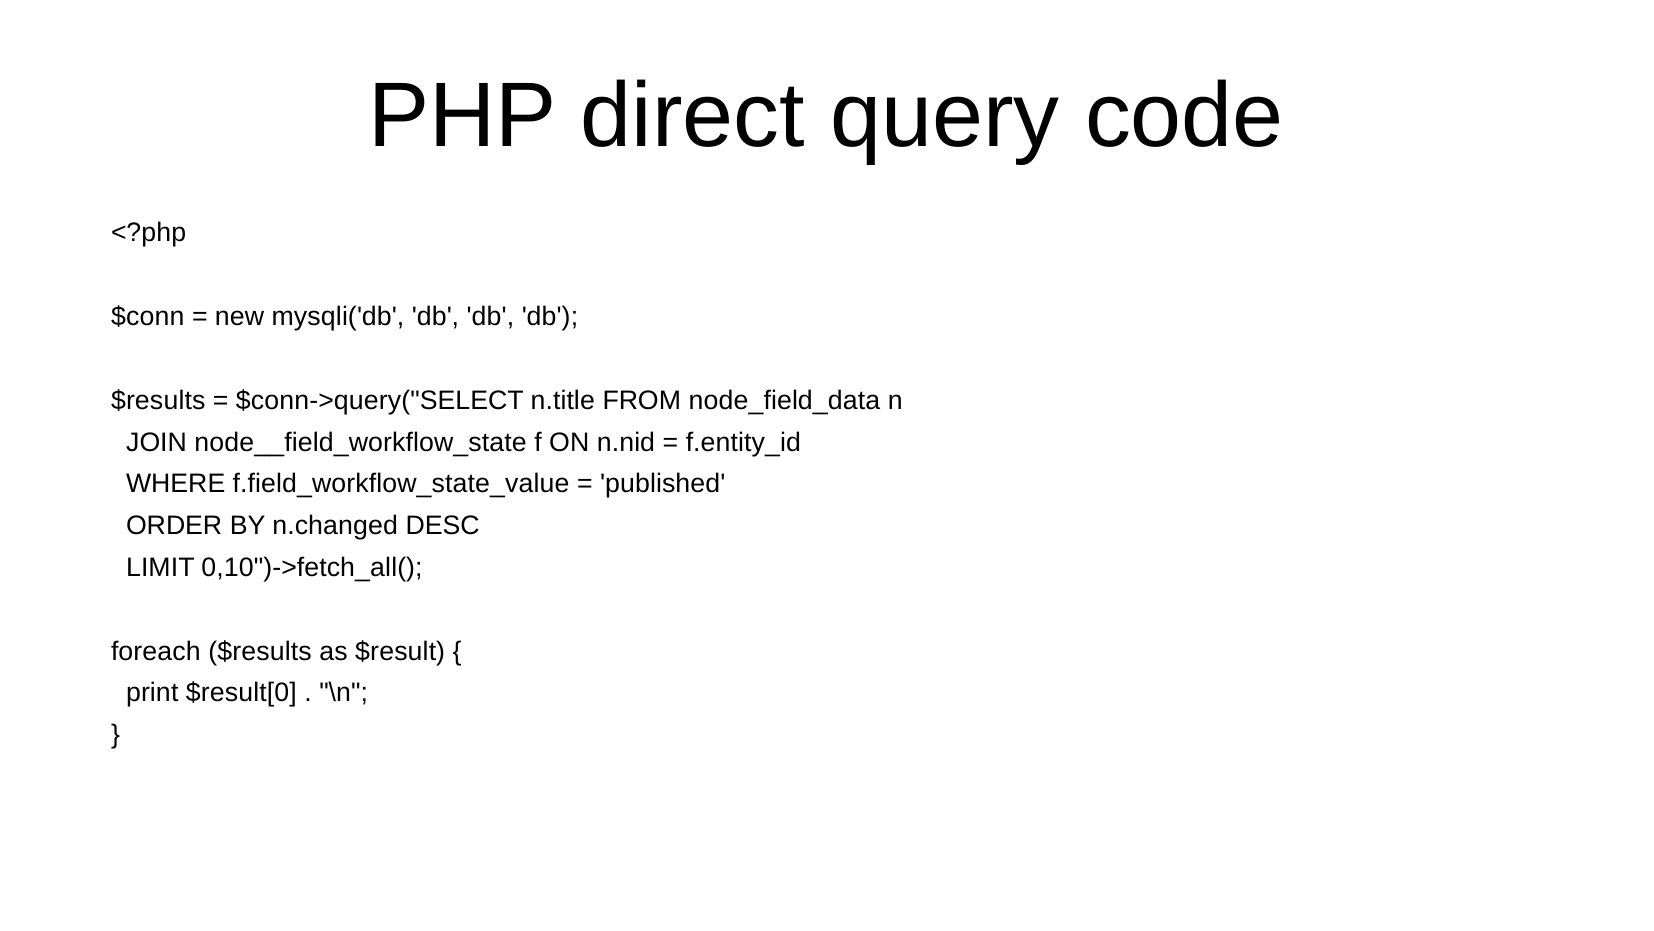

# PHP direct query code
<?php
$conn = new mysqli('db', 'db', 'db', 'db');
$results = $conn->query("SELECT n.title FROM node_field_data n
 JOIN node__field_workflow_state f ON n.nid = f.entity_id
 WHERE f.field_workflow_state_value = 'published'
 ORDER BY n.changed DESC
 LIMIT 0,10")->fetch_all();
foreach ($results as $result) {
 print $result[0] . "\n";
}